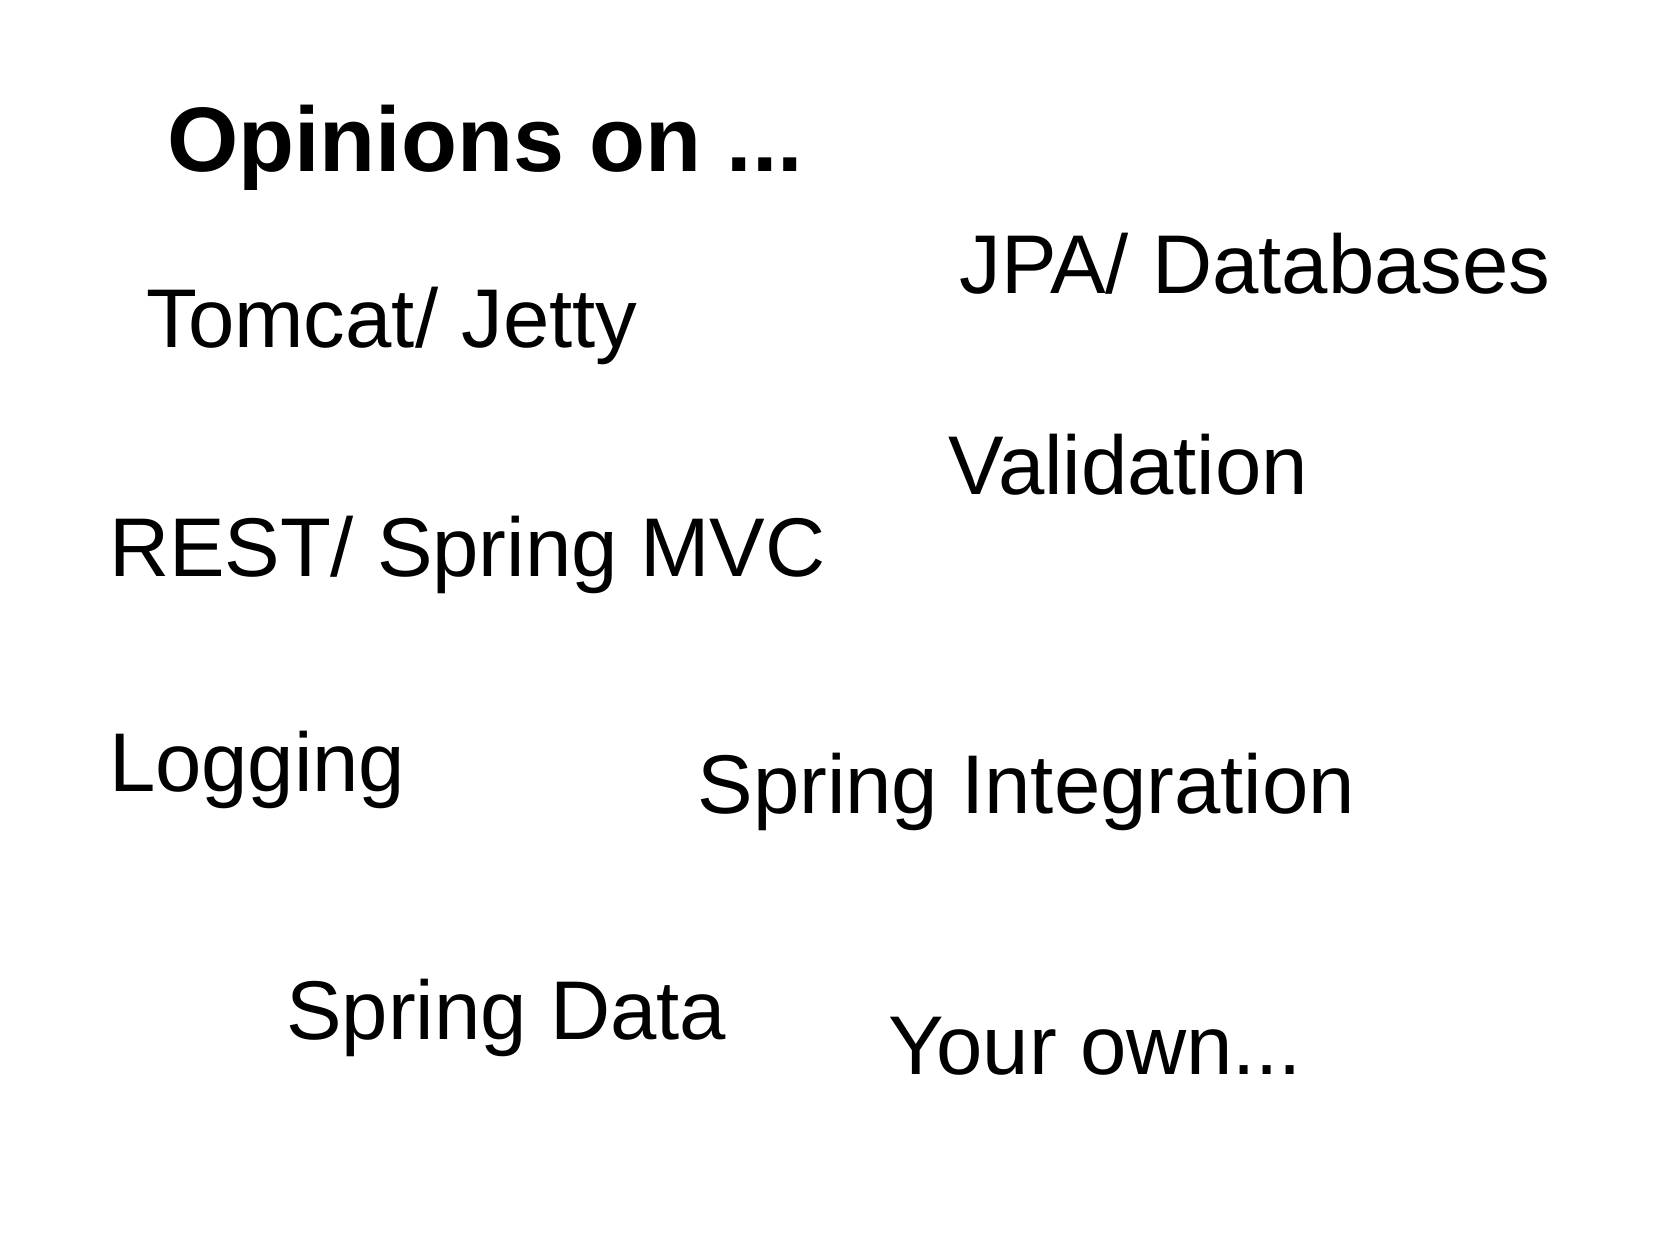

Opinions on ...
JPA/ Databases
Tomcat/ Jetty
Validation
REST/ Spring MVC
Logging
Spring Integration
Spring Data
Your own...